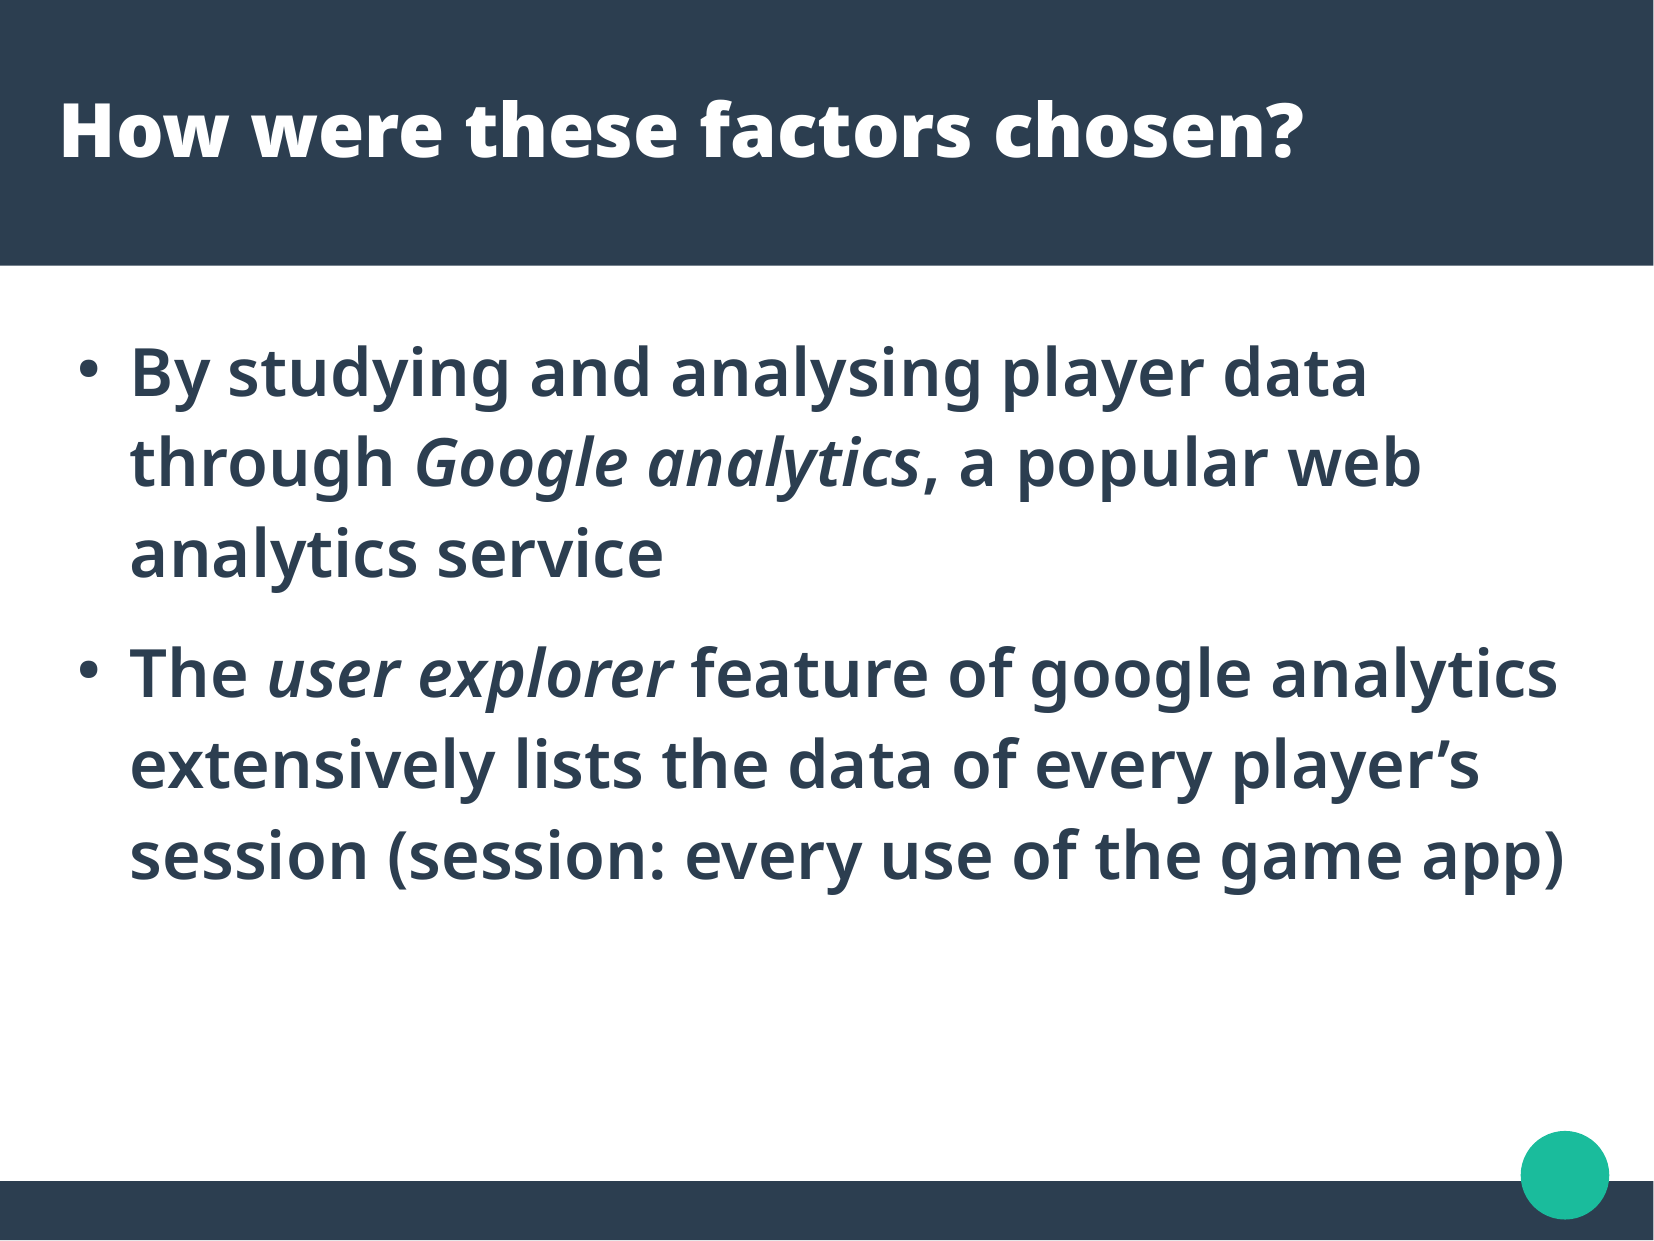

# How were these factors chosen?
By studying and analysing player data through Google analytics, a popular web analytics service
The user explorer feature of google analytics extensively lists the data of every player’s session (session: every use of the game app)